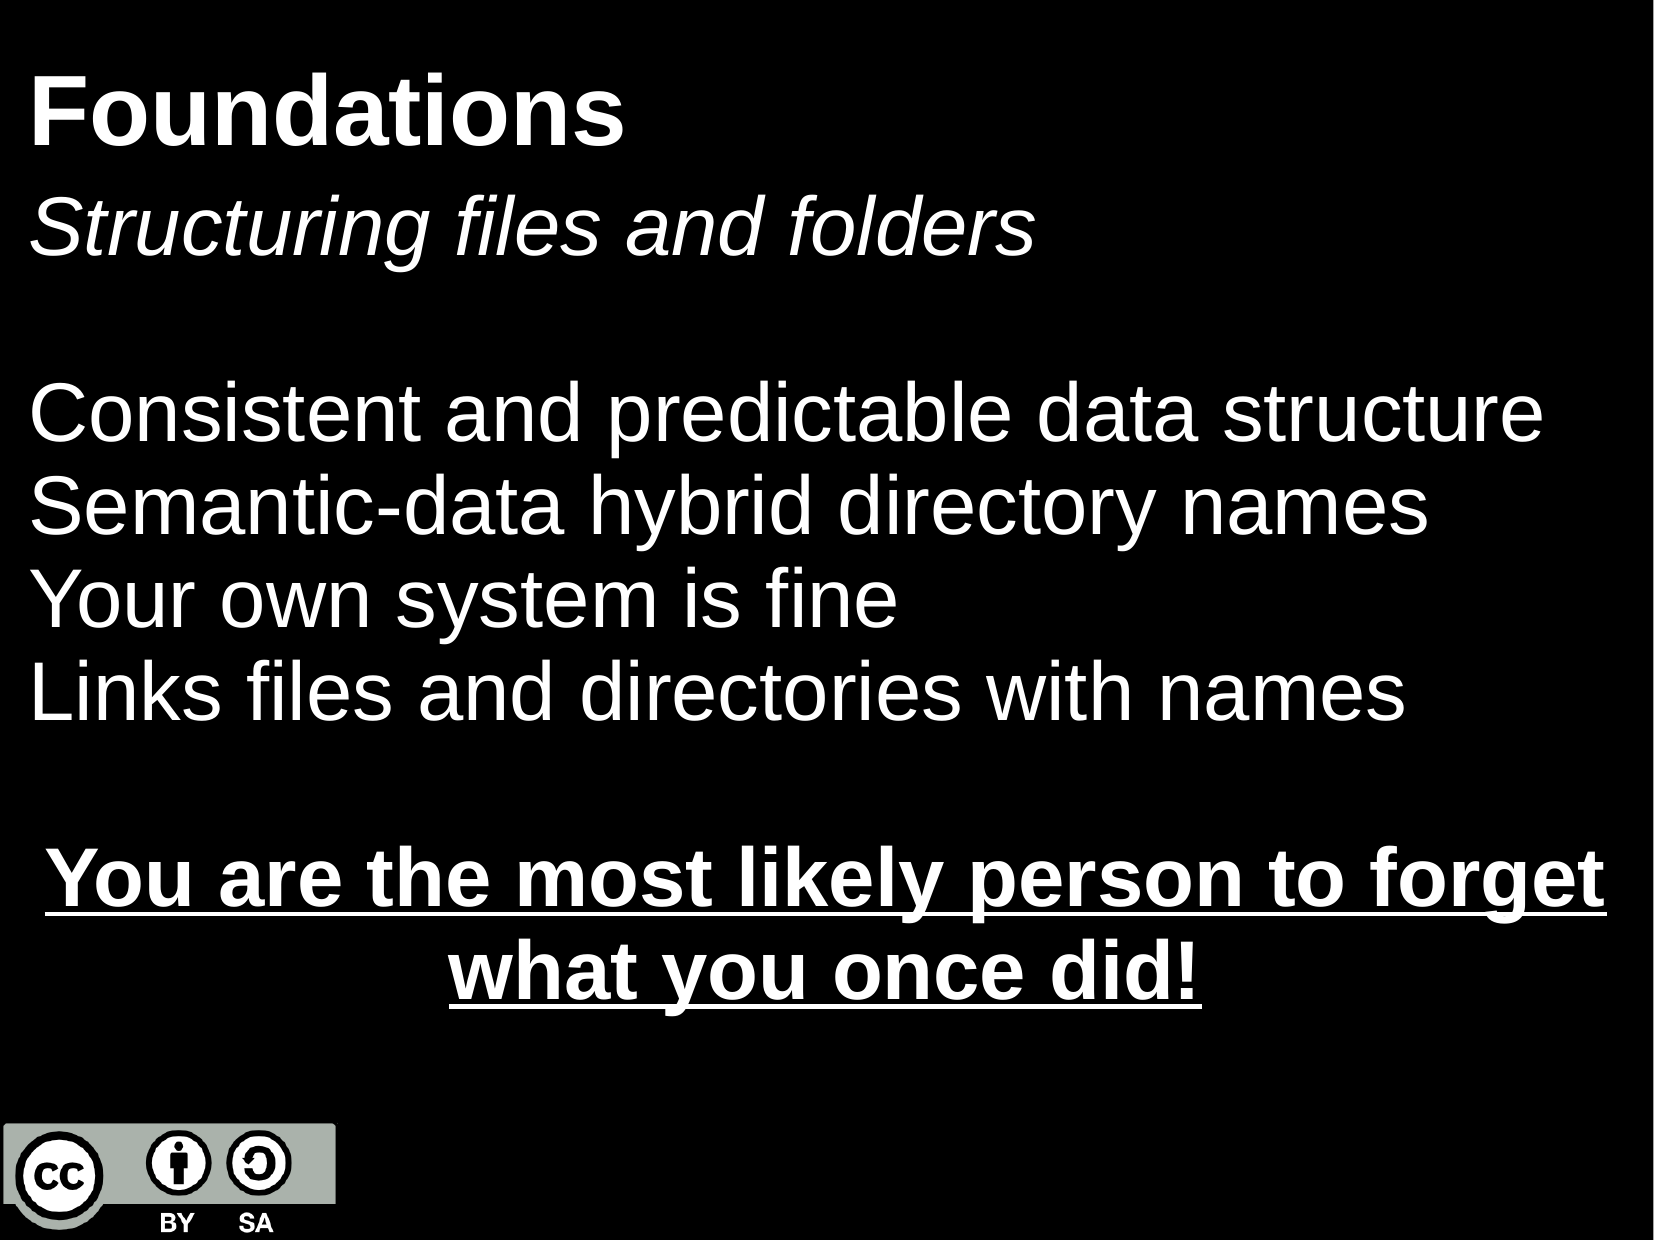

Foundations
Structuring files and folders
Consistent and predictable data structure
Semantic-data hybrid directory names
Your own system is fine
Links files and directories with names
You are the most likely person to forget what you once did!